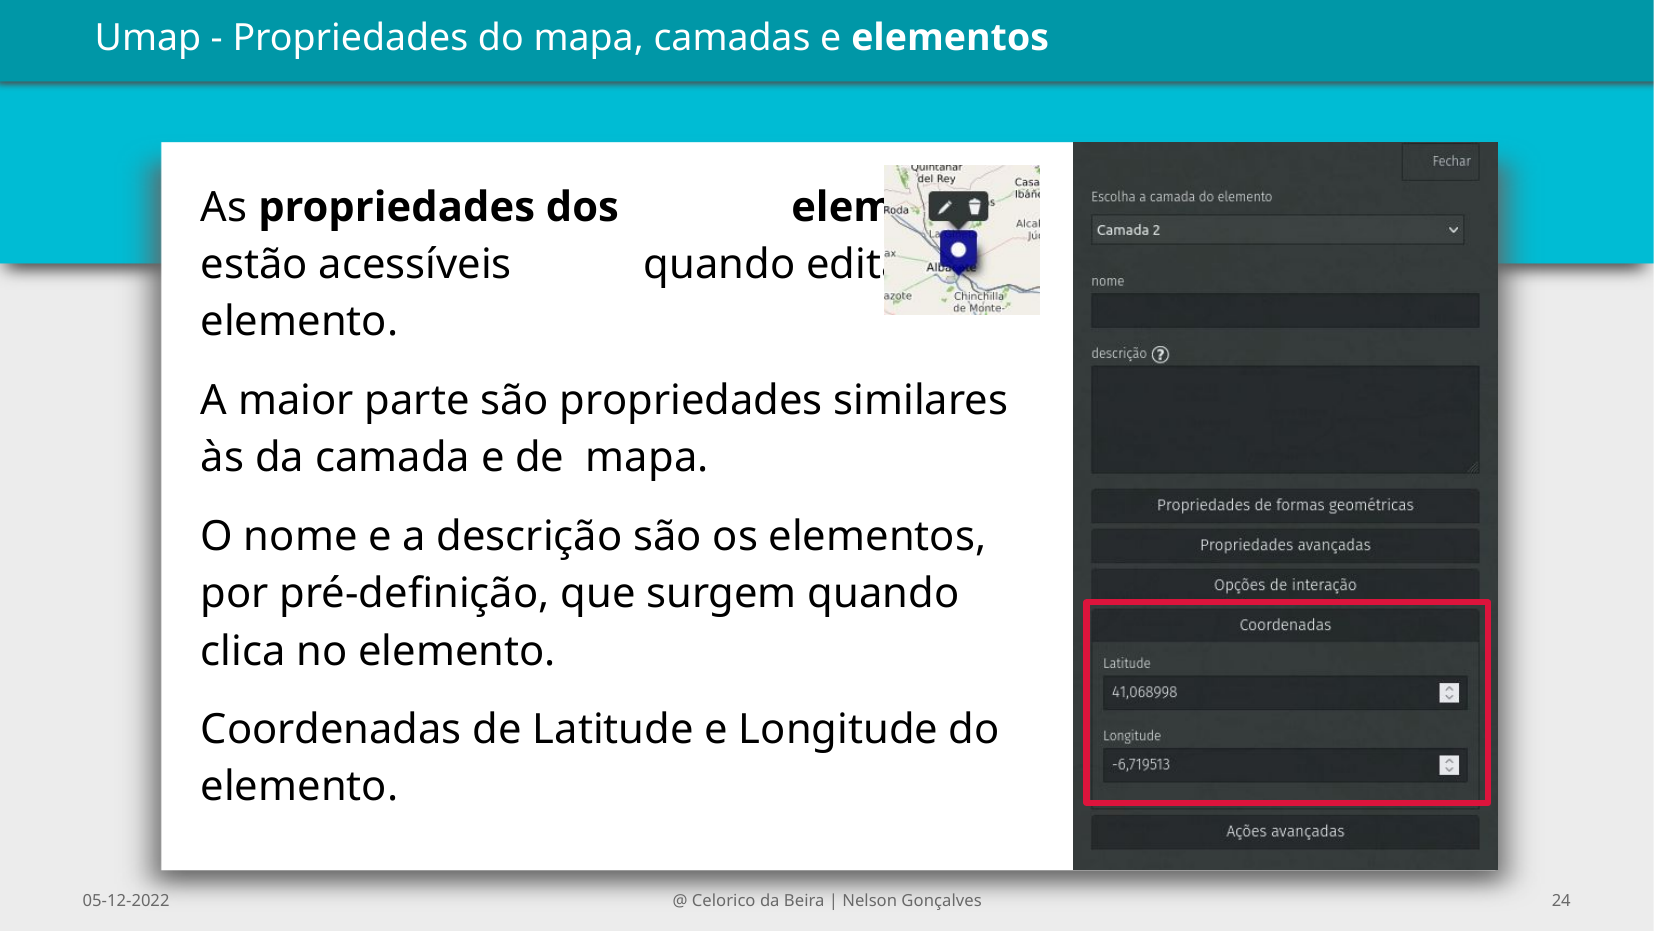

# Umap - Propriedades do mapa, camadas e elementos
As propriedades dos 			elementos estão acessíveis 		quando edita um elemento.
A maior parte são propriedades similares às da camada e de mapa.
O nome e a descrição são os elementos, por pré-definição, que surgem quando clica no elemento.
Coordenadas de Latitude e Longitude do elemento.
05-12-2022
@ Celorico da Beira | Nelson Gonçalves
24